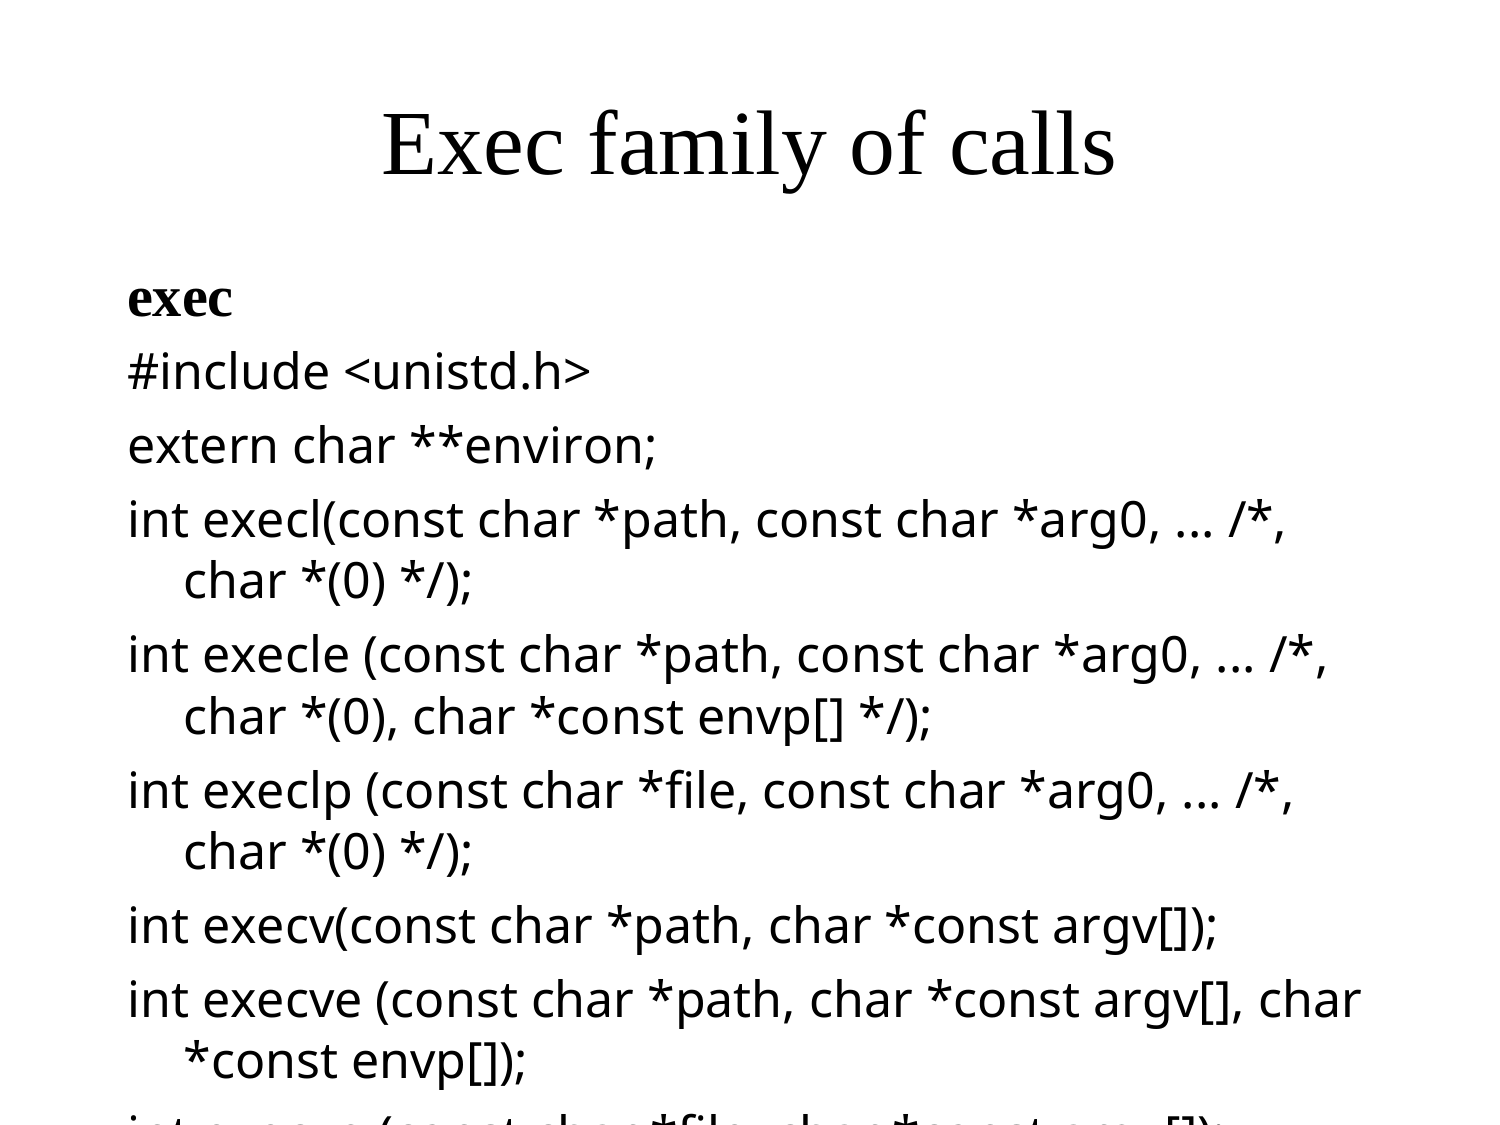

# Exec family of calls
exec
#include <unistd.h>
extern char **environ;
int execl(const char *path, const char *arg0, ... /*, char *(0) */);
int execle (const char *path, const char *arg0, ... /*, char *(0), char *const envp[] */);
int execlp (const char *file, const char *arg0, ... /*, char *(0) */);
int execv(const char *path, char *const argv[]);
int execve (const char *path, char *const argv[], char *const envp[]);
int execvp (const char *file, char *const argv[]);